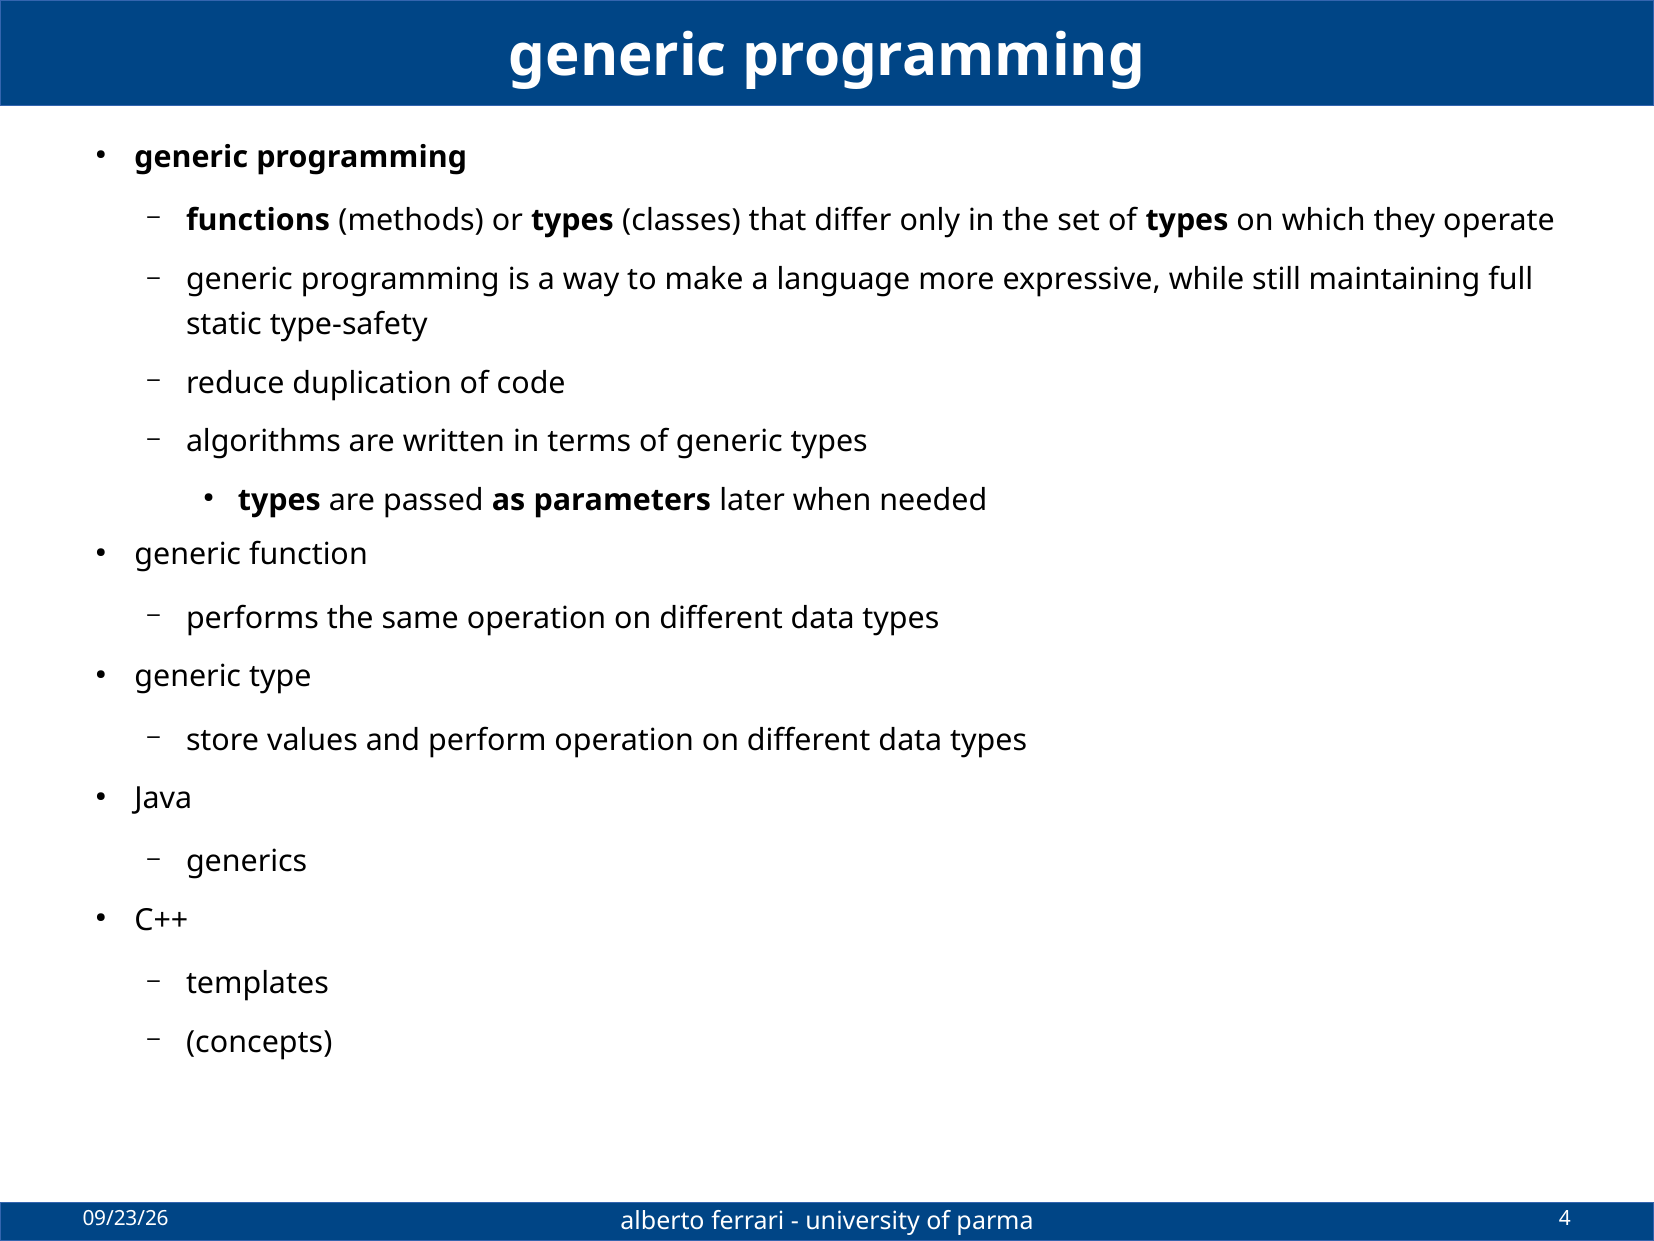

# generic programming
generic programming
functions (methods) or types (classes) that differ only in the set of types on which they operate
﻿generic programming is a way to make a language more expressive, while still maintaining full static type-safety
reduce duplication of code
algorithms are written in terms of generic types
types are passed as parameters later when needed
generic function
performs the same operation on different data types
generic type
store values and perform operation on different data types
Java
generics
C++
templates
(concepts)
alberto ferrari - university of parma
4